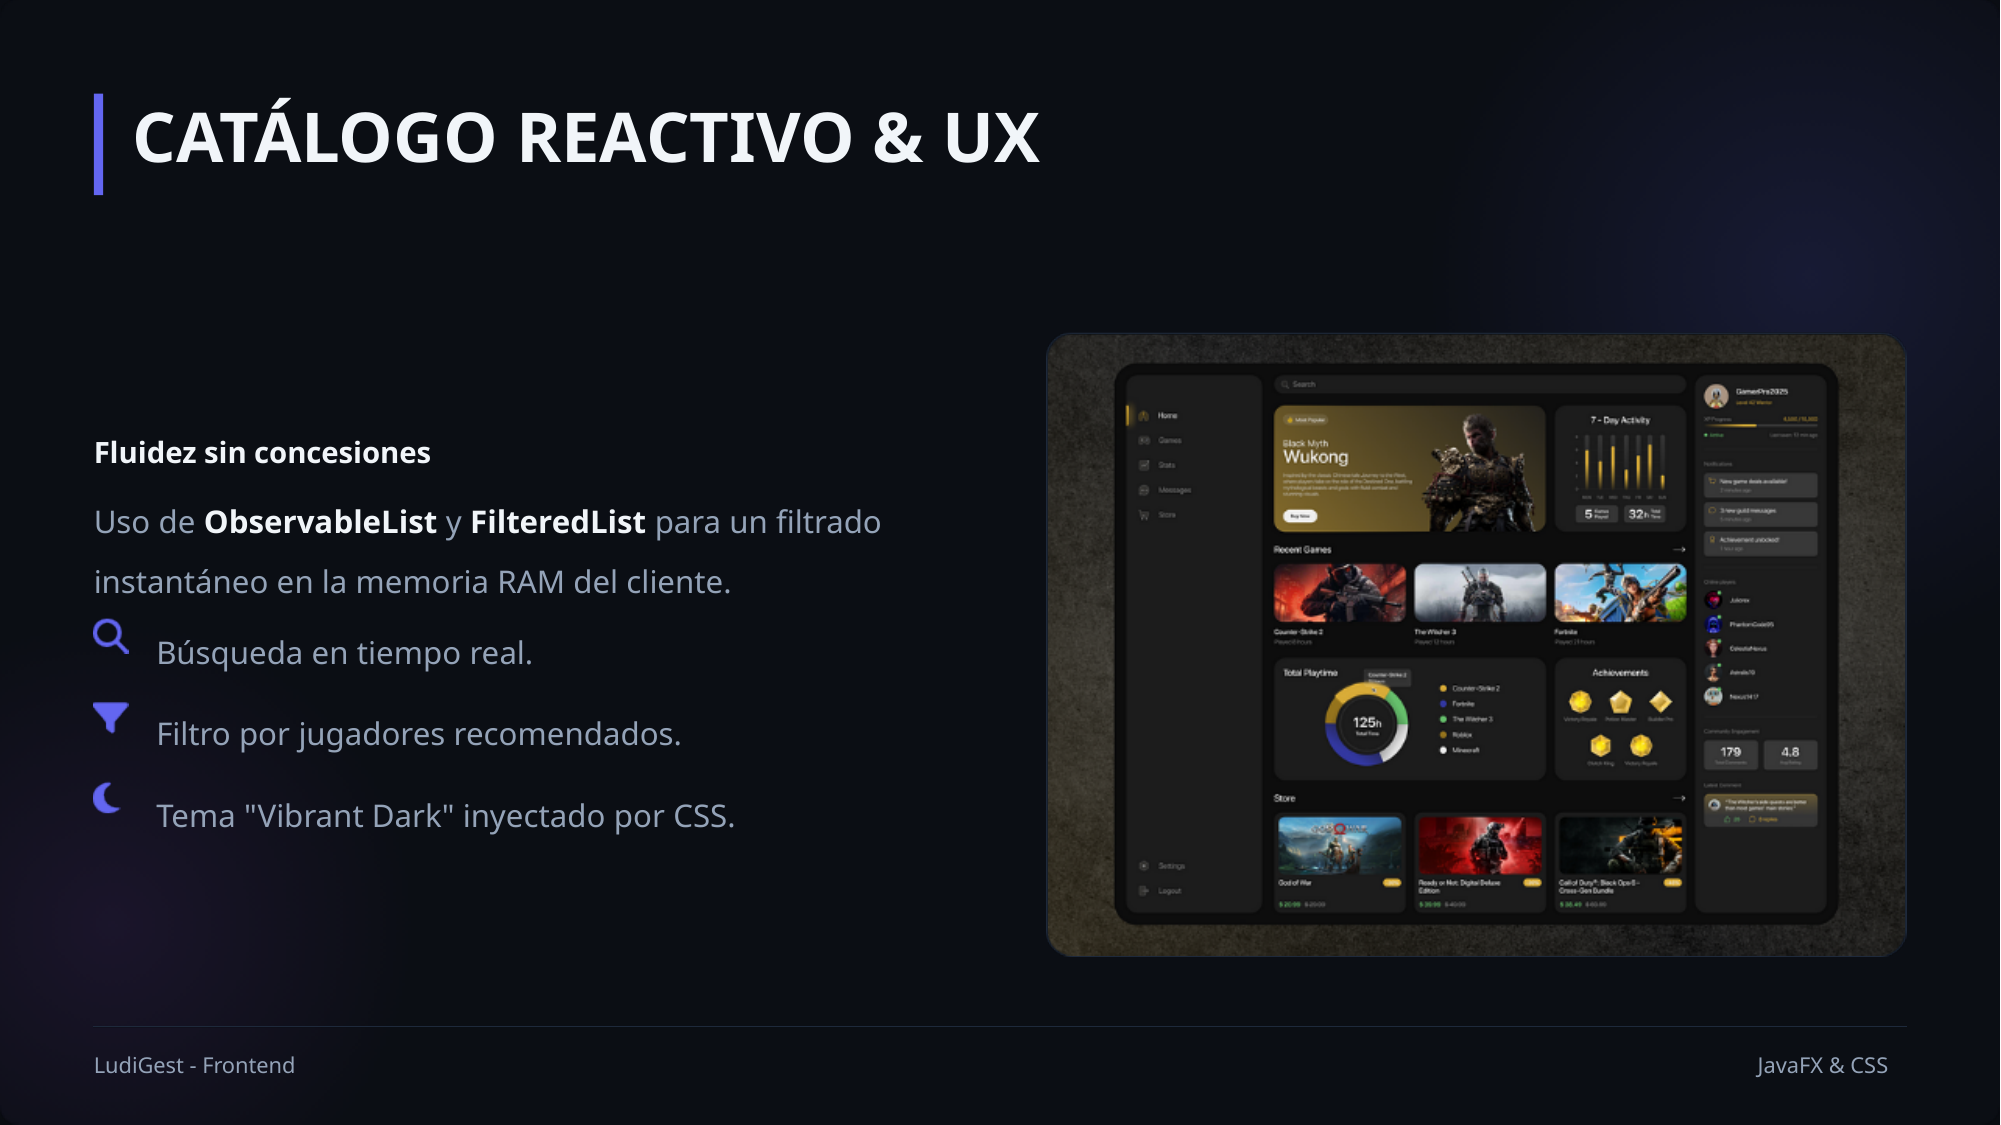

CATÁLOGO REACTIVO & UX
Fluidez sin concesiones
Uso de ObservableList y FilteredList para un filtrado instantáneo en la memoria RAM del cliente.
Búsqueda en tiempo real.
Filtro por jugadores recomendados.
Tema "Vibrant Dark" inyectado por CSS.
LudiGest - Frontend
JavaFX & CSS